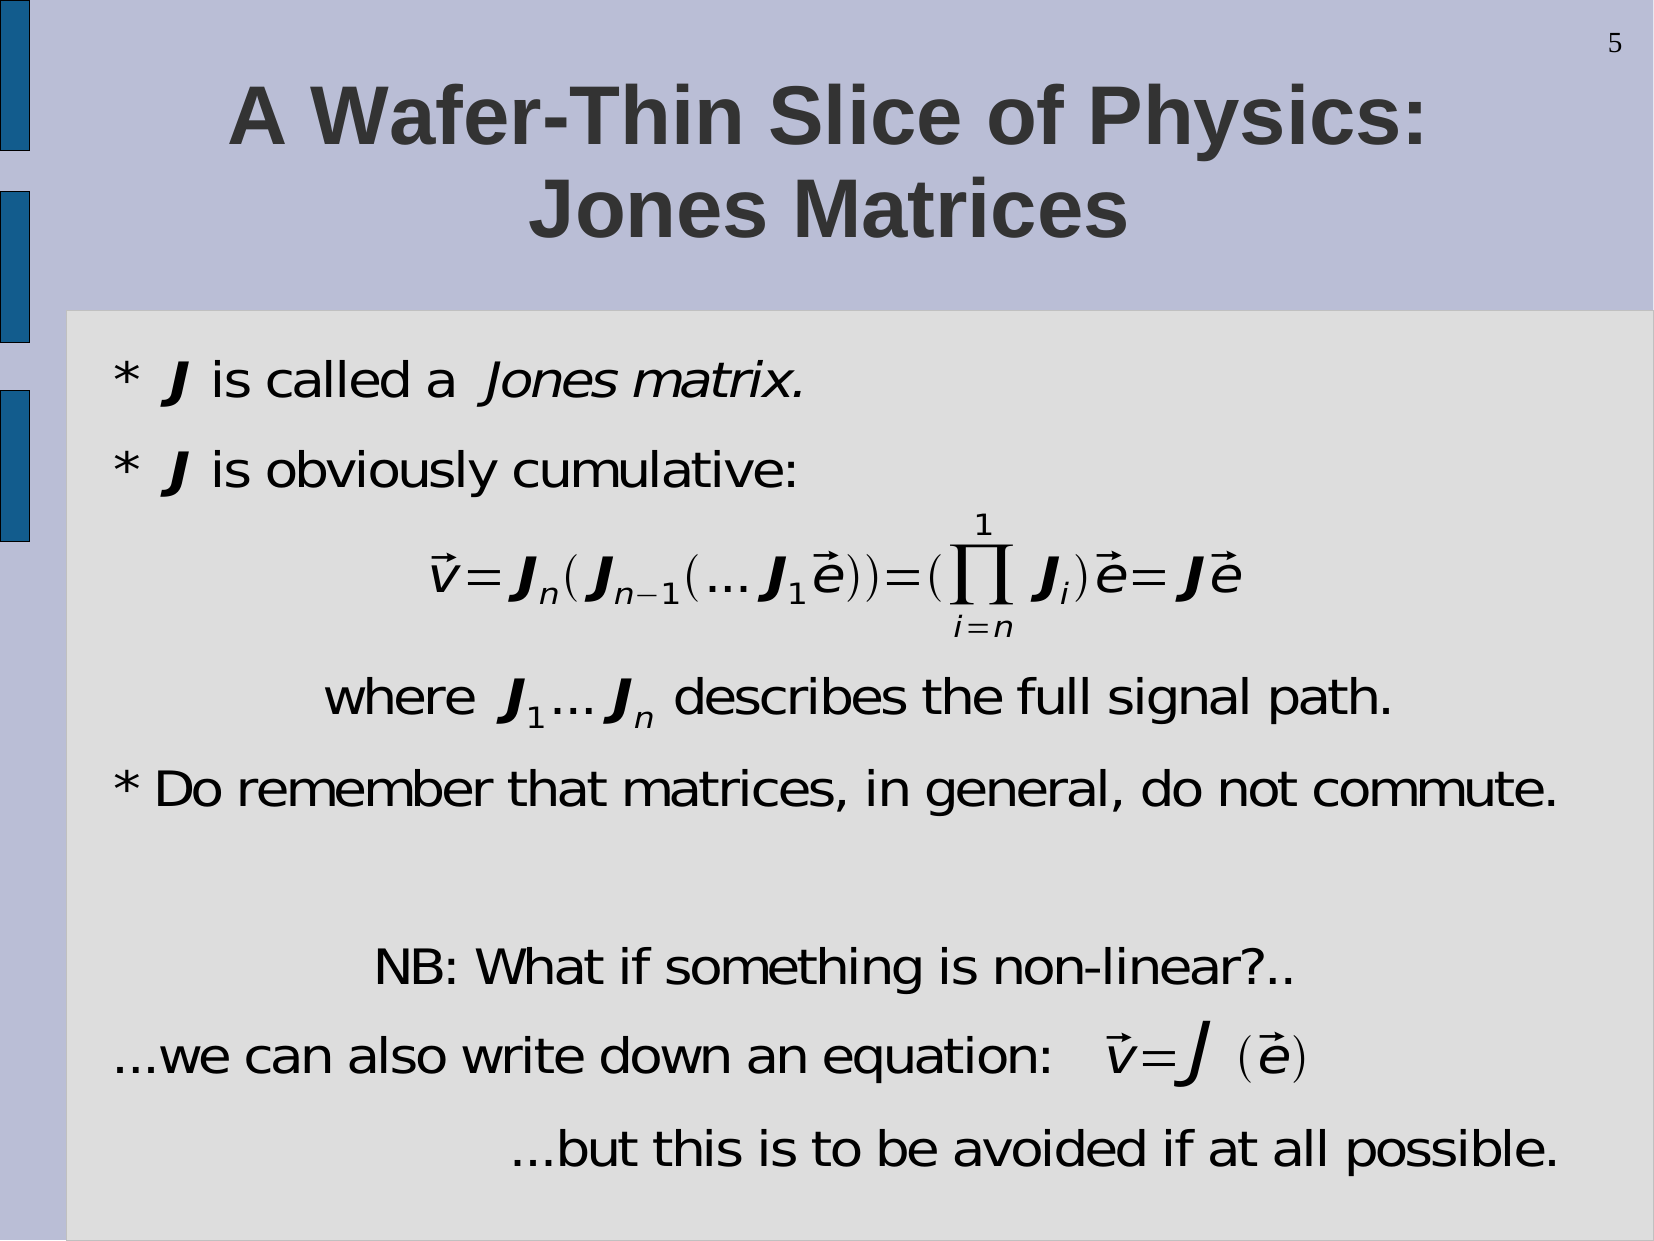

5
# A Wafer-Thin Slice of Physics: Jones Matrices